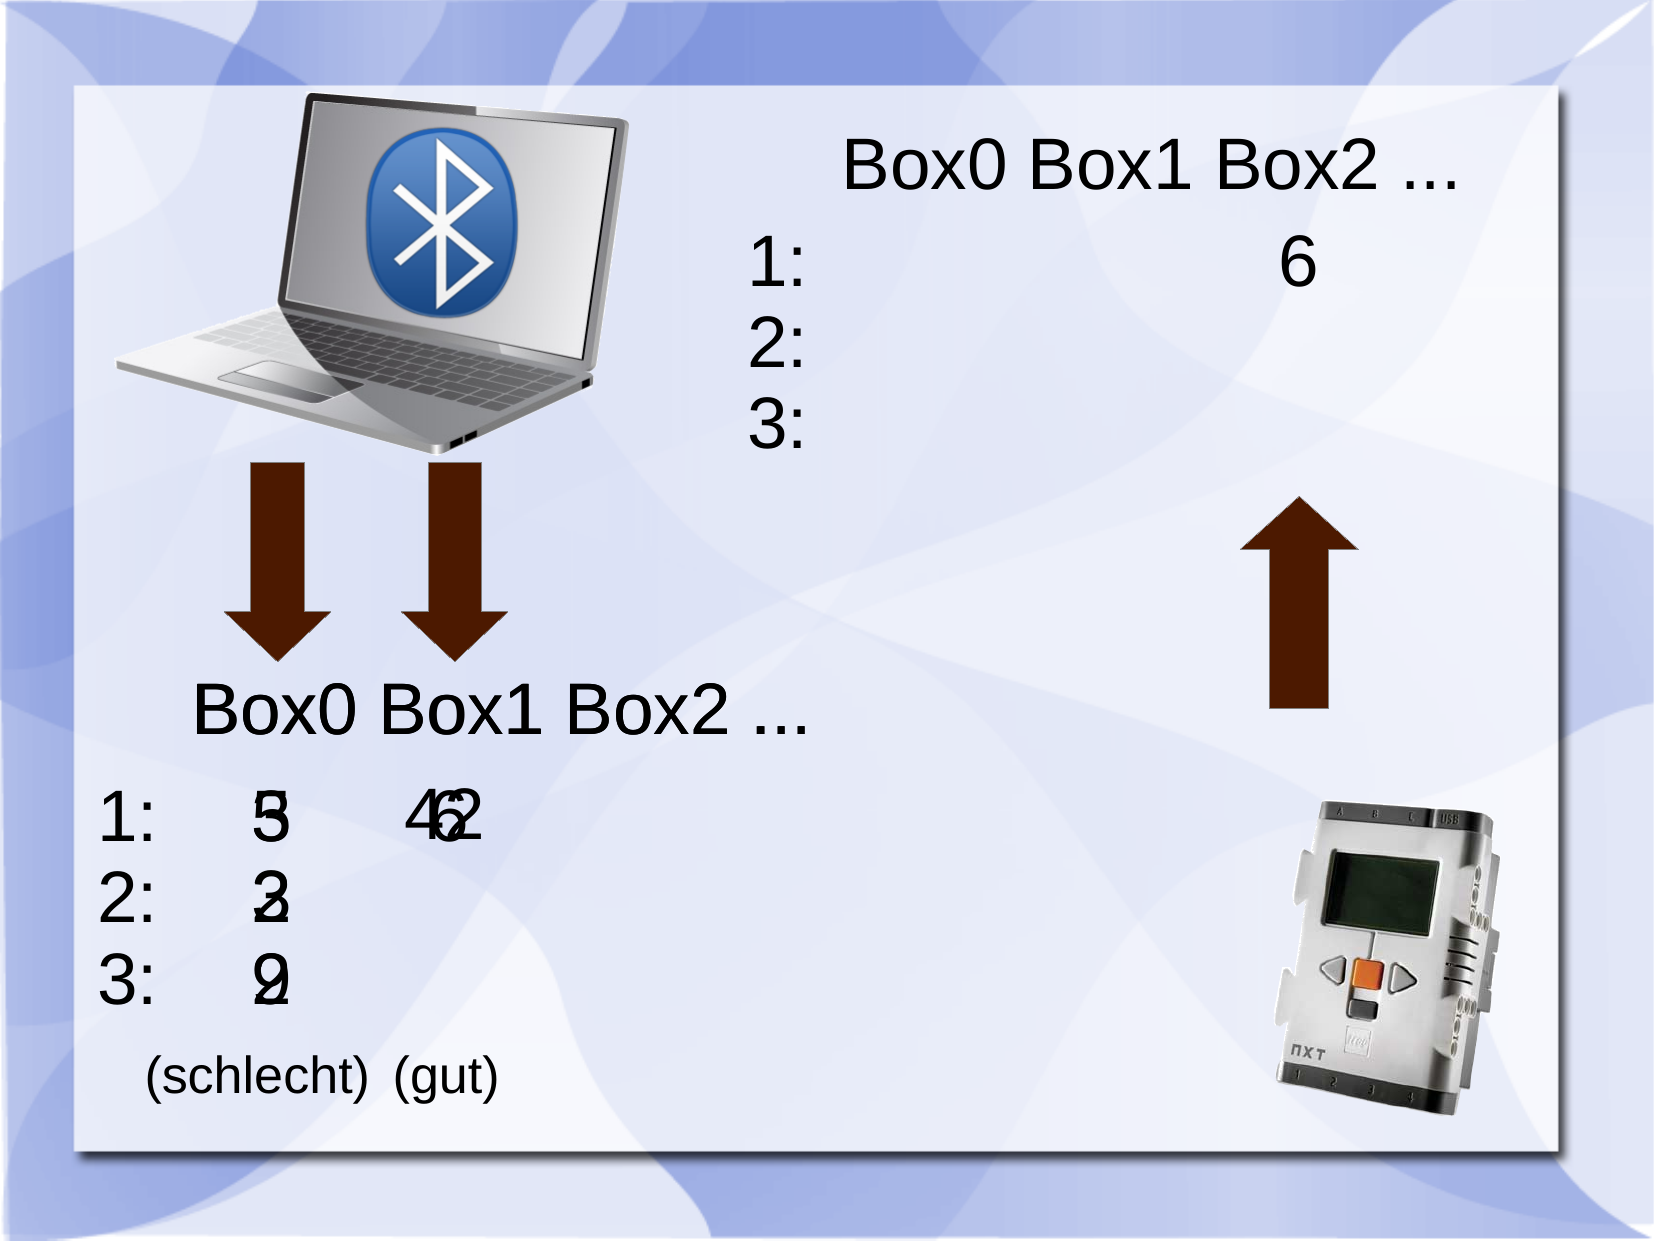

Box0 Box1 Box2 ...
1:
2:
3:
6
Box0 Box1 Box2 ...
Box0 Box1 Box2 ...
42
1:
2:
3:
5
3
6
3
2
2
9
(schlecht)
(gut)